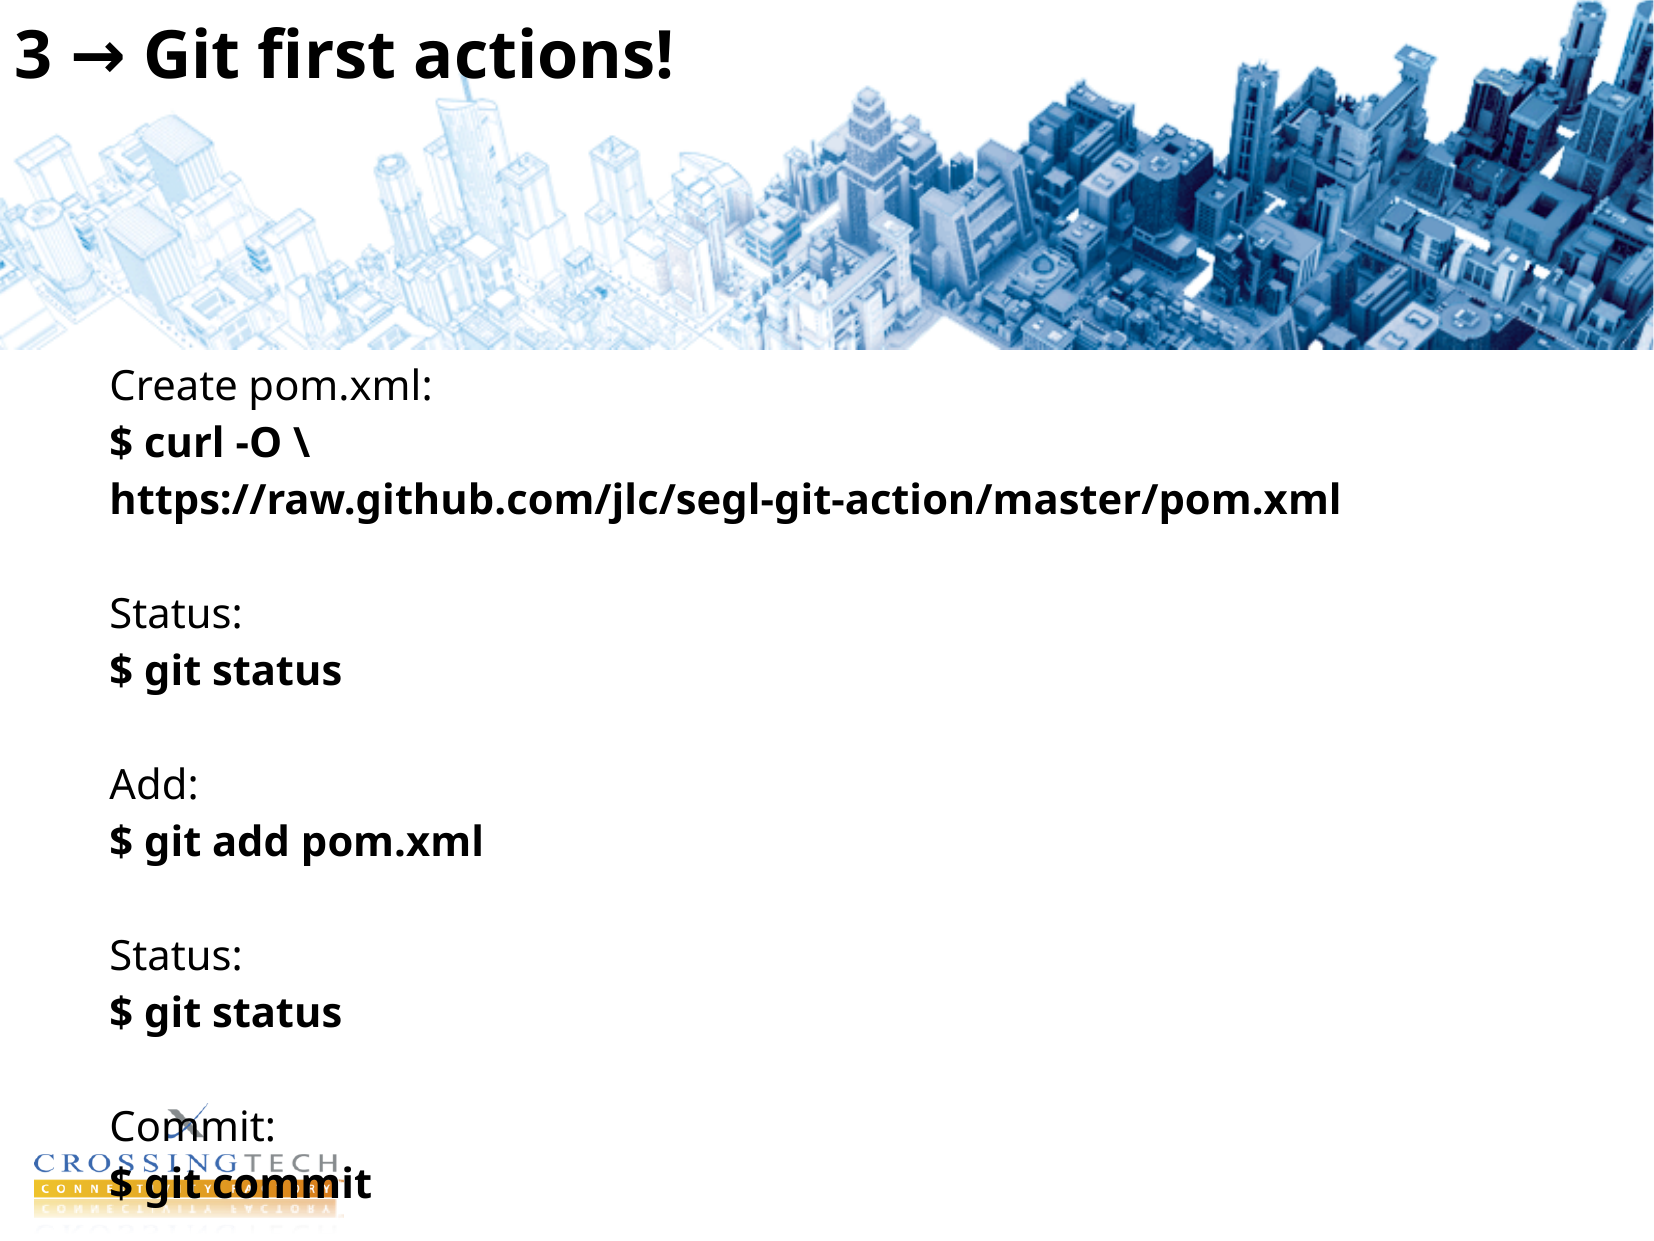

3 → Git first actions!
Create pom.xml:
$ curl -O \
https://raw.github.com/jlc/segl-git-action/master/pom.xml
Status:
$ git status
Add:
$ git add pom.xml
Status:
$ git status
Commit:
$ git commit